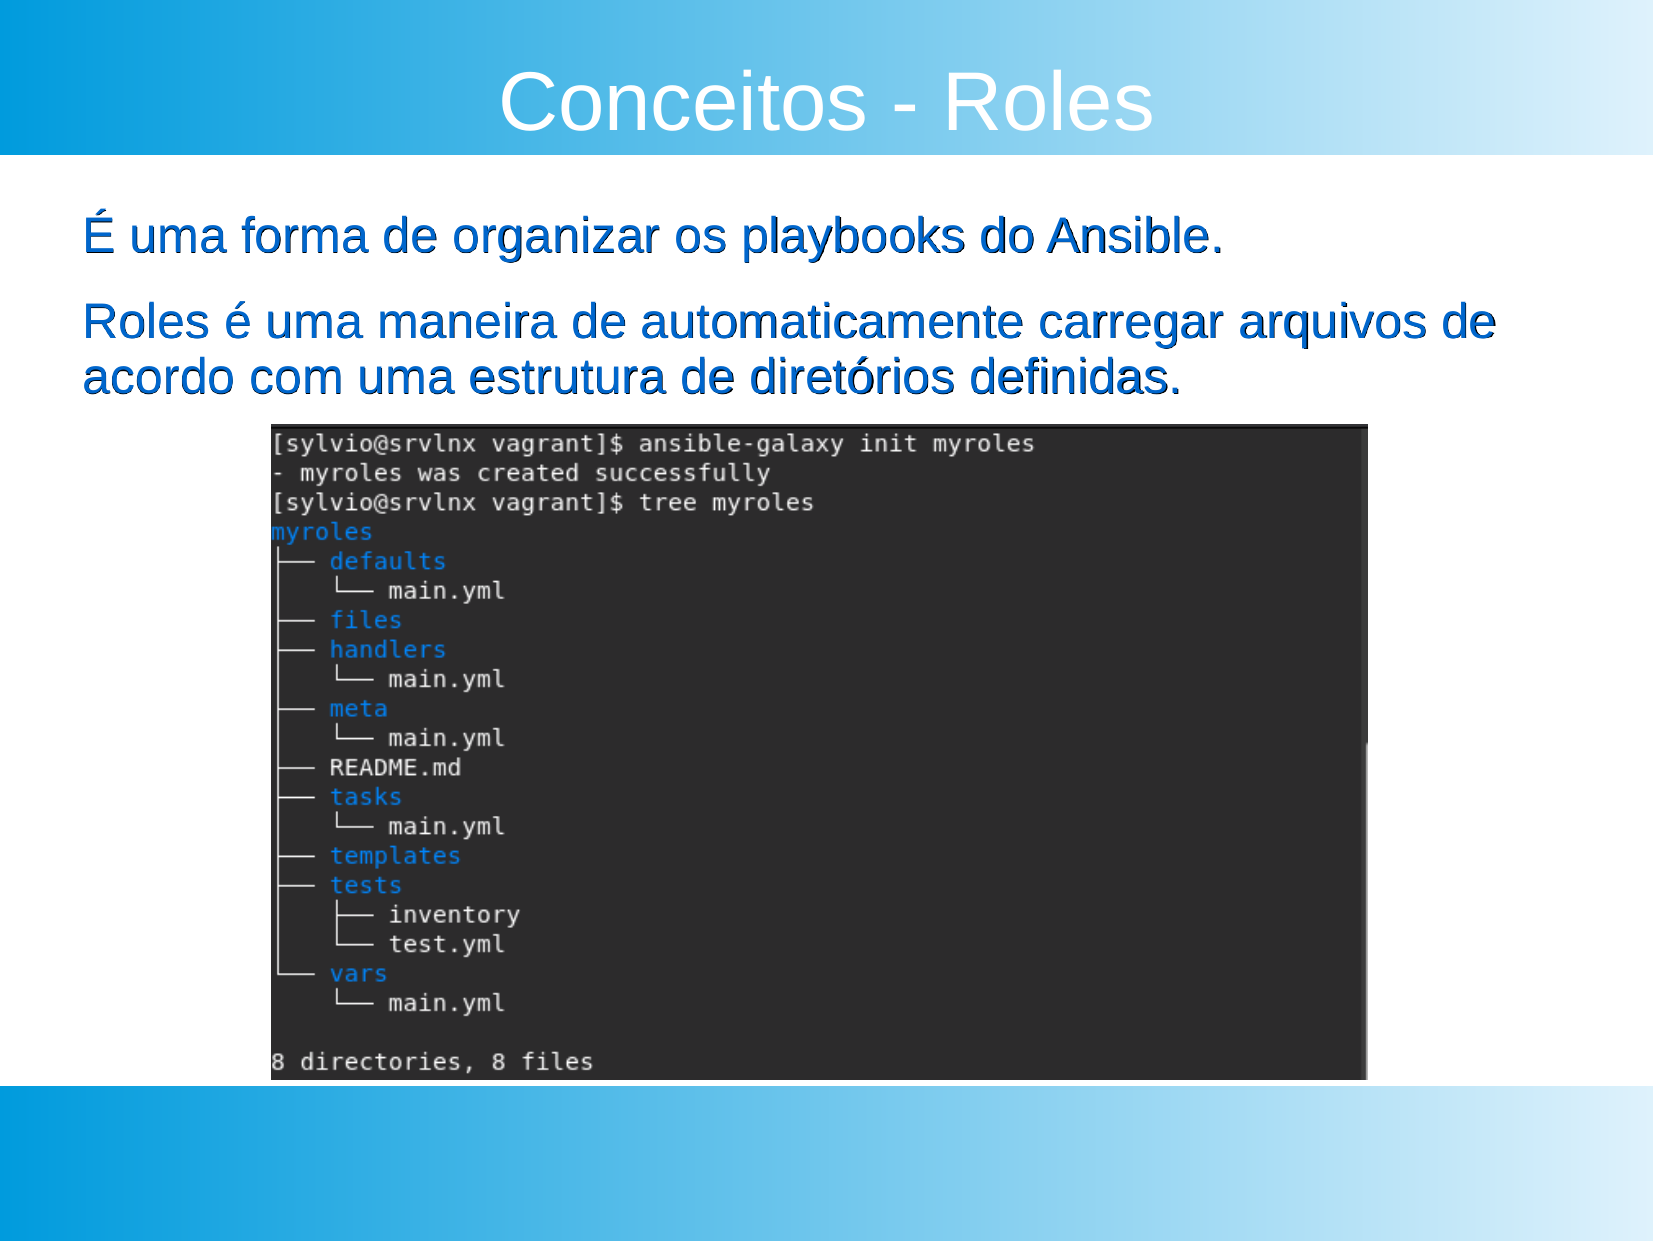

# Conceitos - Roles
É uma forma de organizar os playbooks do Ansible.
Roles é uma maneira de automaticamente carregar arquivos de acordo com uma estrutura de diretórios definidas.